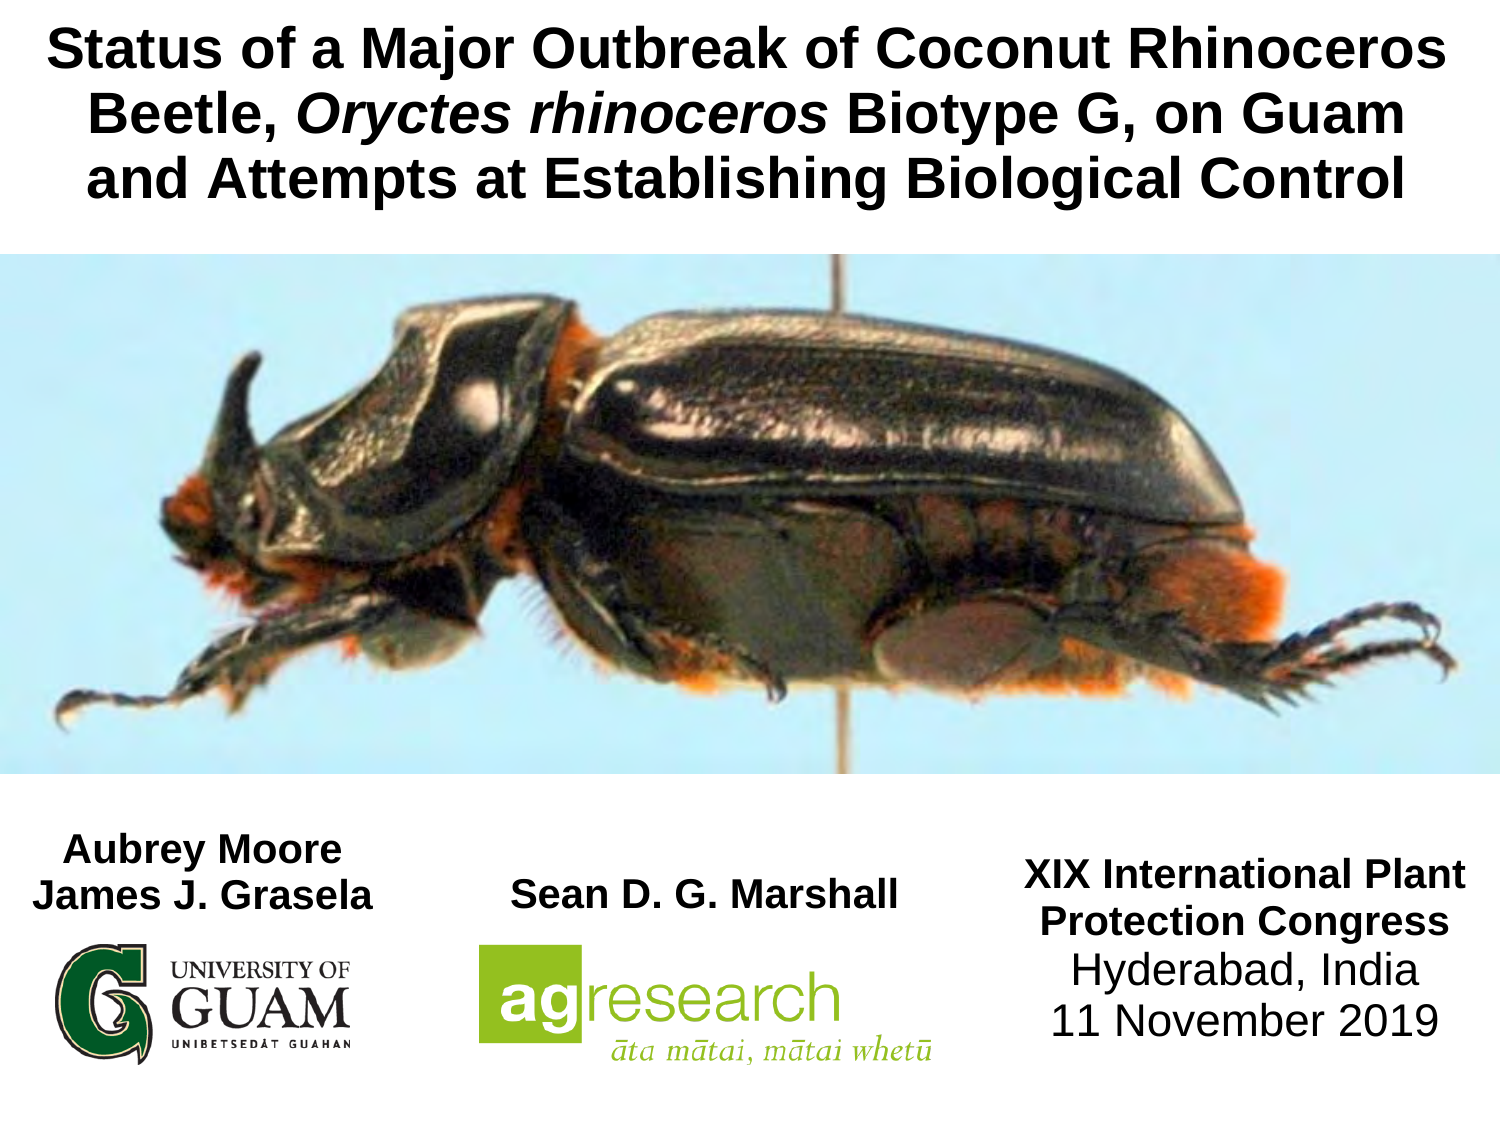

Status of a Major Outbreak of Coconut Rhinoceros Beetle, Oryctes rhinoceros Biotype G, on Guam and Attempts at Establishing Biological Control
Aubrey Moore
James J. Grasela
XIX International Plant Protection Congress
Hyderabad, India
11 November 2019
Sean D. G. Marshall